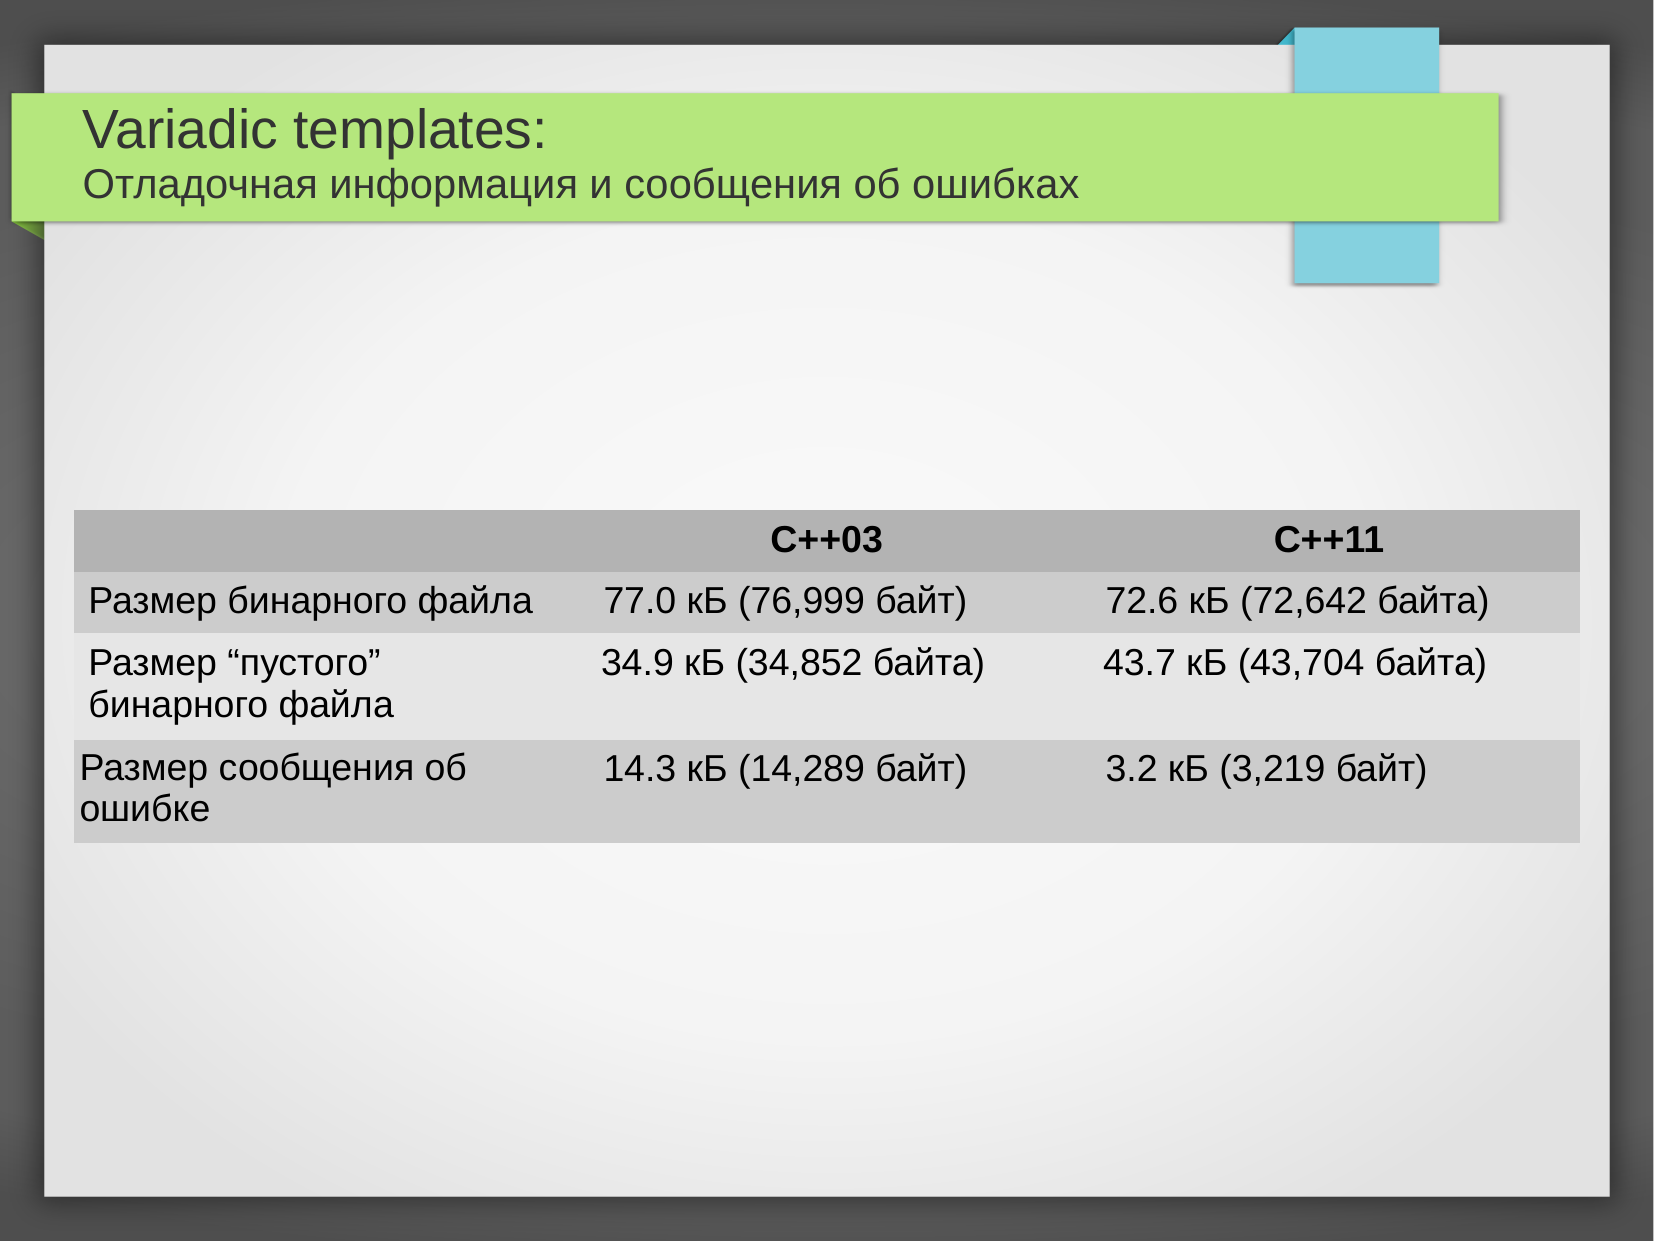

# Variadic templates: Отладочная информация и сообщения об ошибках
| | С++03 | С++11 |
| --- | --- | --- |
| Размер бинарного файла | 77.0 кБ (76,999 байт) | 72.6 кБ (72,642 байта) |
| Размер “пустого” бинарного файла | 34.9 кБ (34,852 байта) | 43.7 кБ (43,704 байта) |
| Размер сообщения об ошибке | 14.3 кБ (14,289 байт) | 3.2 кБ (3,219 байт) |